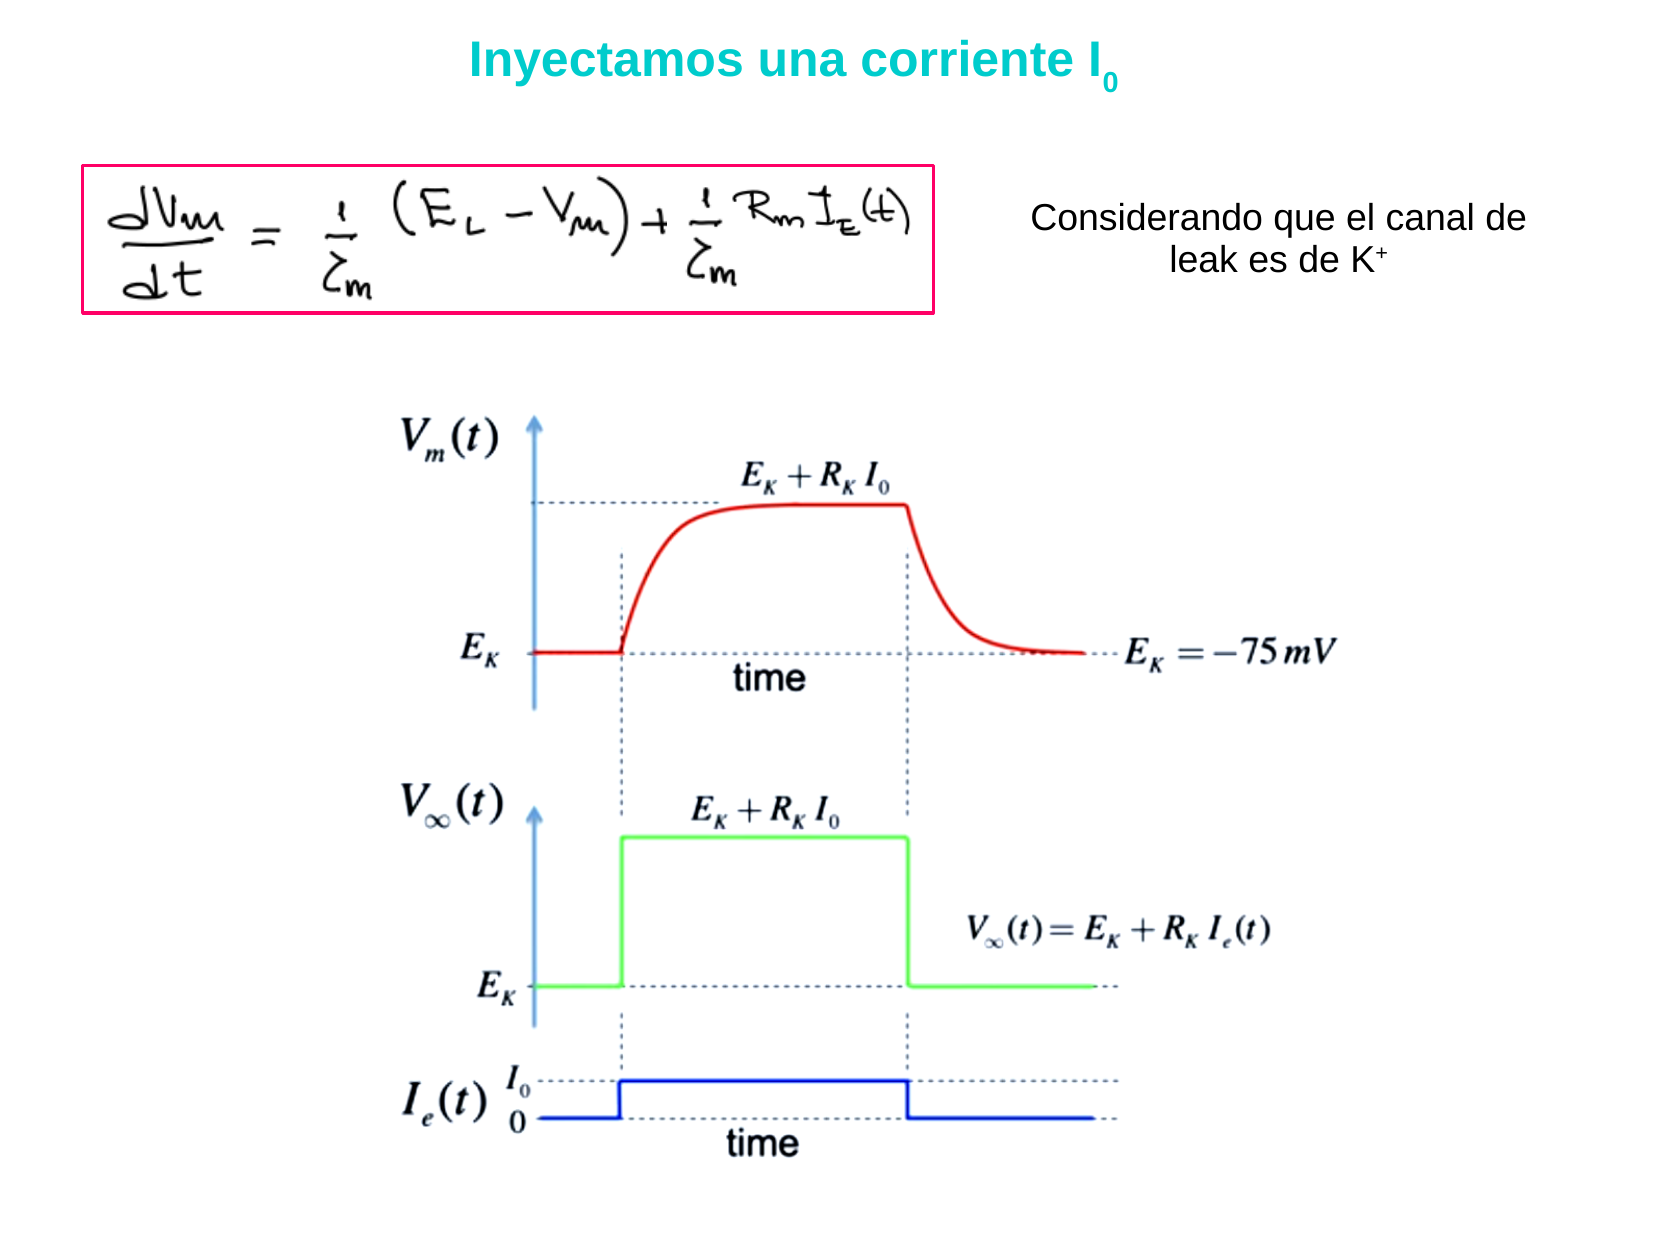

Inyectamos una corriente I0
Considerando que el canal de leak es de K+